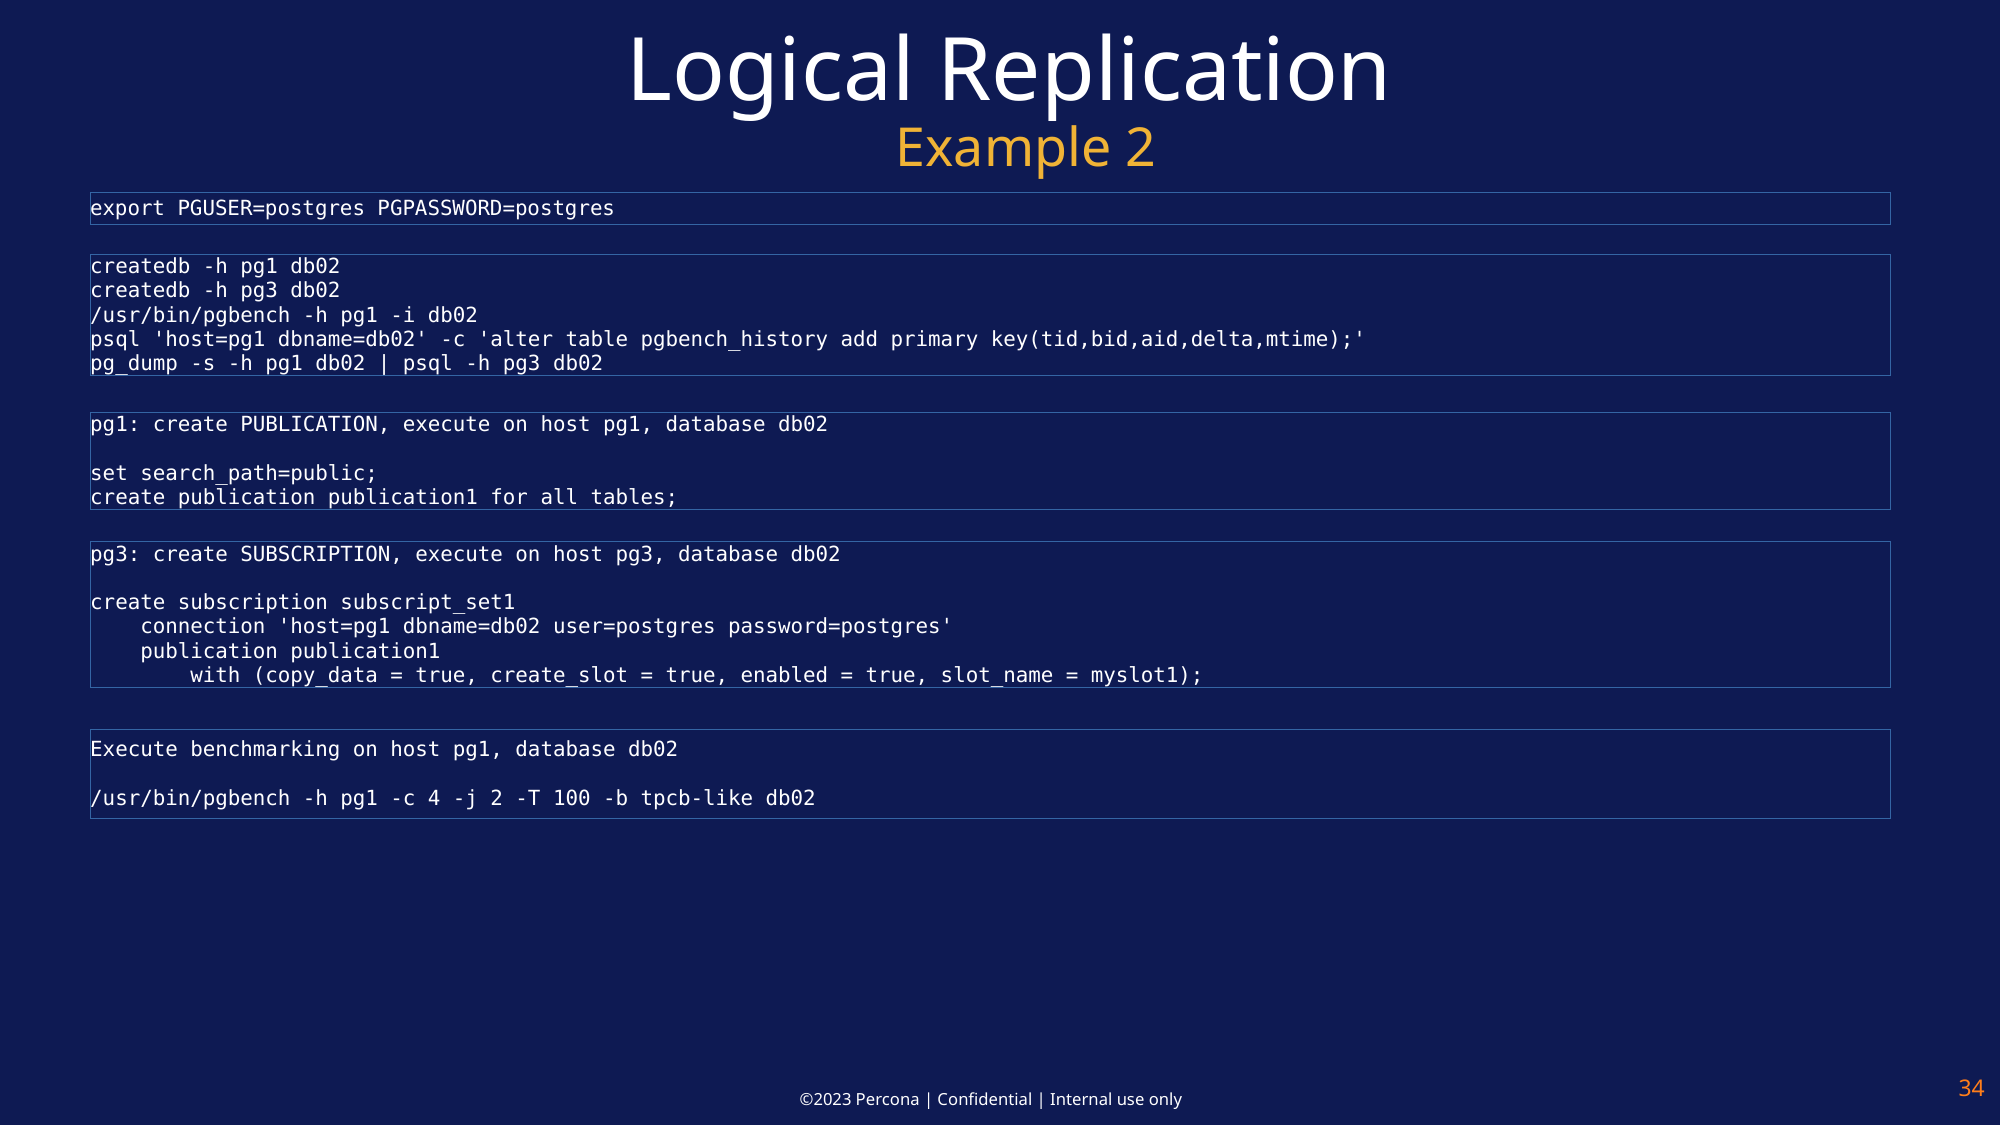

Logical Replication
Example 2
# export PGUSER=postgres PGPASSWORD=postgres
createdb -h pg1 db02
createdb -h pg3 db02
/usr/bin/pgbench -h pg1 -i db02
psql 'host=pg1 dbname=db02' -c 'alter table pgbench_history add primary key(tid,bid,aid,delta,mtime);'
pg_dump -s -h pg1 db02 | psql -h pg3 db02
pg1: create PUBLICATION, execute on host pg1, database db02
set search_path=public;
create publication publication1 for all tables;
pg3: create SUBSCRIPTION, execute on host pg3, database db02
create subscription subscript_set1
 connection 'host=pg1 dbname=db02 user=postgres password=postgres'
 publication publication1
 with (copy_data = true, create_slot = true, enabled = true, slot_name = myslot1);
Execute benchmarking on host pg1, database db02
/usr/bin/pgbench -h pg1 -c 4 -j 2 -T 100 -b tpcb-like db02